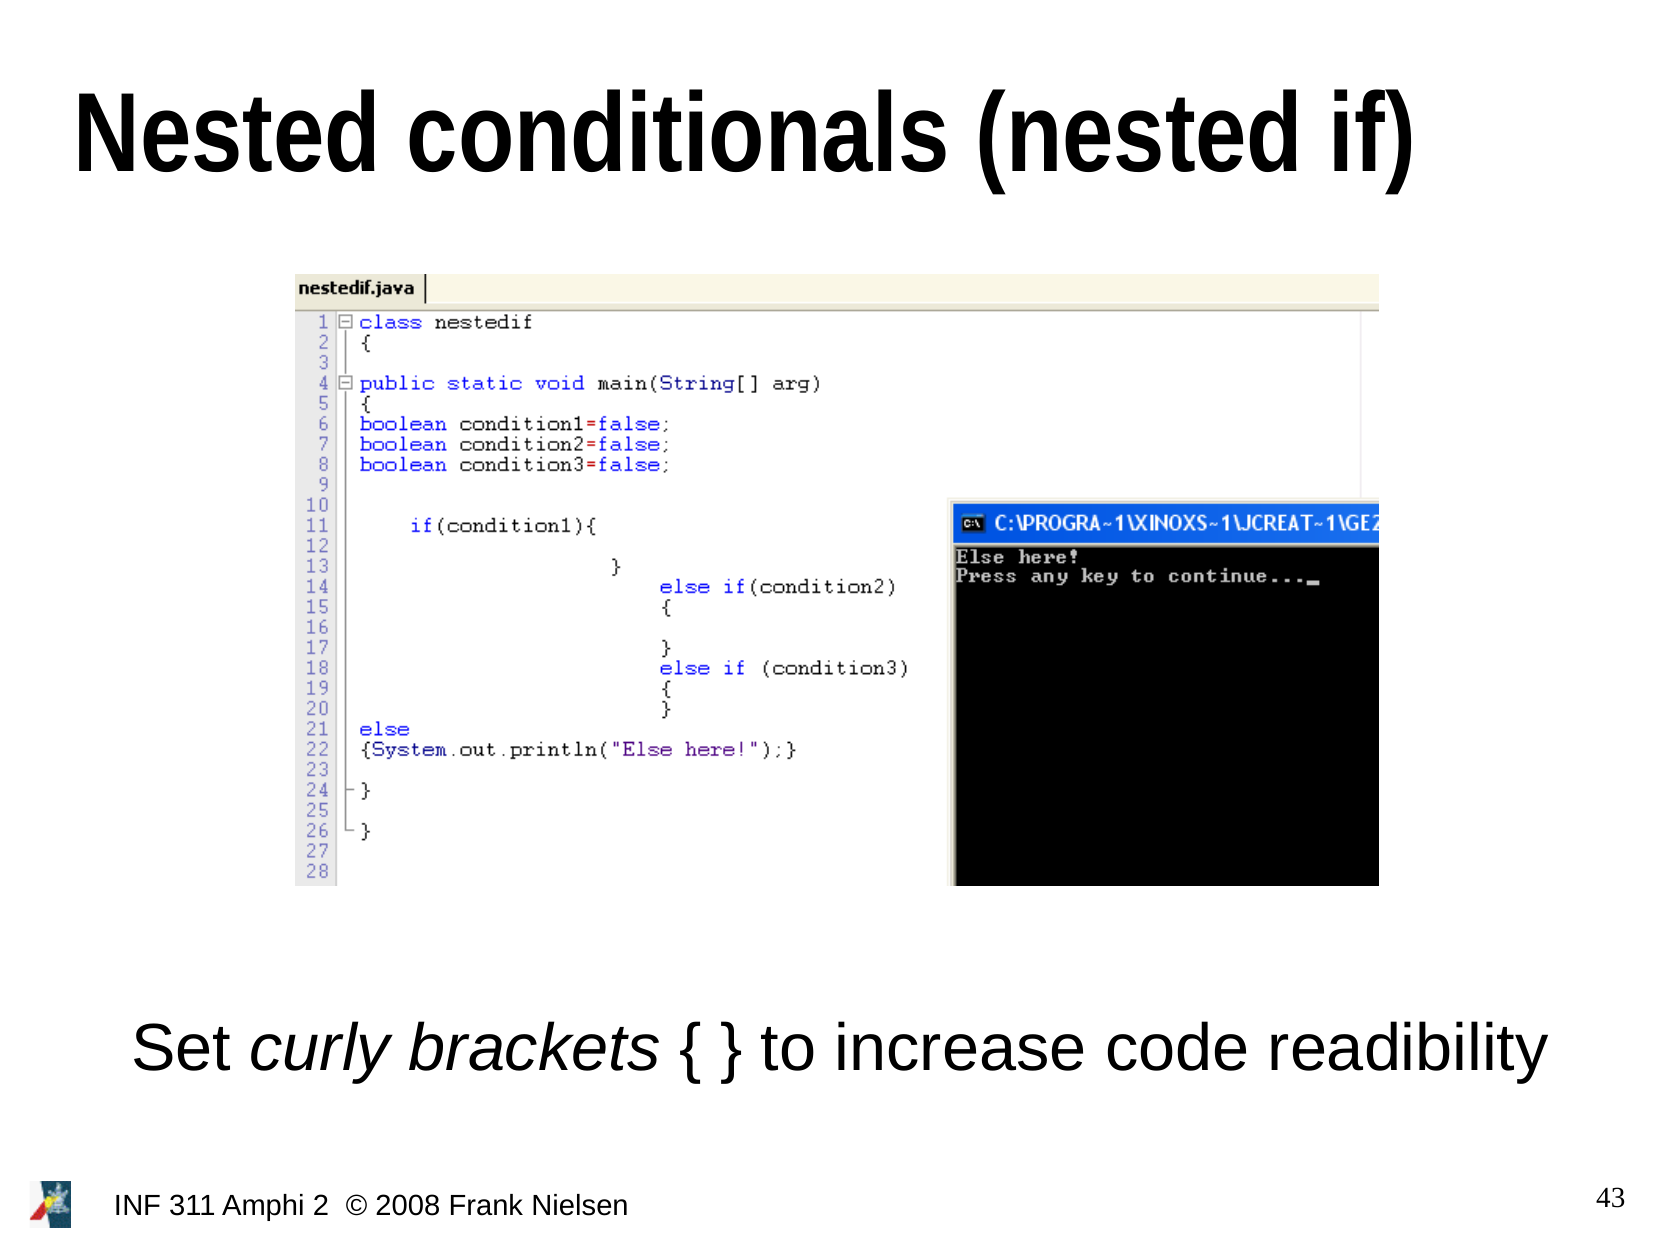

Nested conditionals (nested if)
Set curly brackets { } to increase code readibility